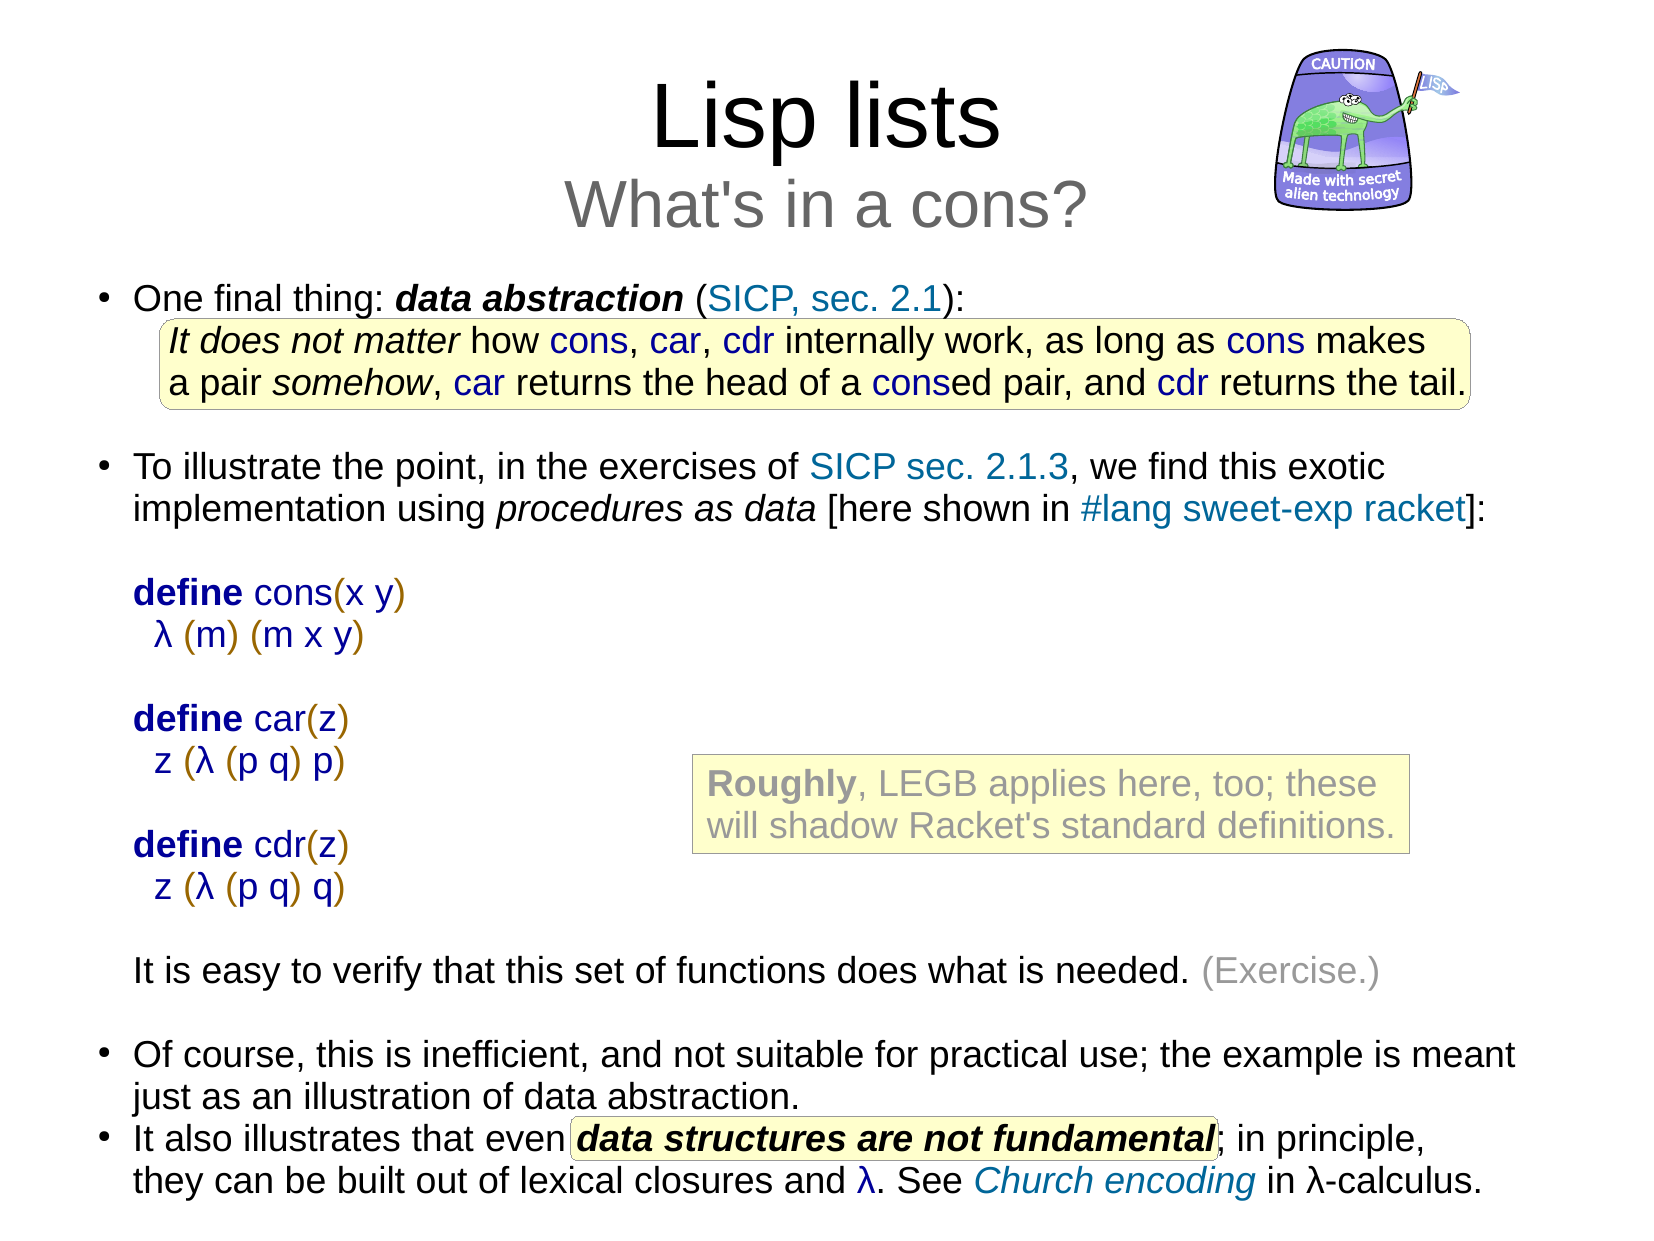

# Lisp lists What's in a cons?
One final thing: data abstraction (SICP, sec. 2.1):
It does not matter how cons, car, cdr internally work, as long as cons makes
a pair somehow, car returns the head of a consed pair, and cdr returns the tail.
To illustrate the point, in the exercises of SICP sec. 2.1.3, we find this exotic implementation using procedures as data [here shown in #lang sweet-exp racket]:
define cons(x y)
 λ (m) (m x y)
define car(z)
 z (λ (p q) p)
define cdr(z)
 z (λ (p q) q)
It is easy to verify that this set of functions does what is needed. (Exercise.)
Of course, this is inefficient, and not suitable for practical use; the example is meant just as an illustration of data abstraction.
It also illustrates that even data structures are not fundamental; in principle,
they can be built out of lexical closures and λ. See Church encoding in λ-calculus.
Roughly, LEGB applies here, too; these
will shadow Racket's standard definitions.